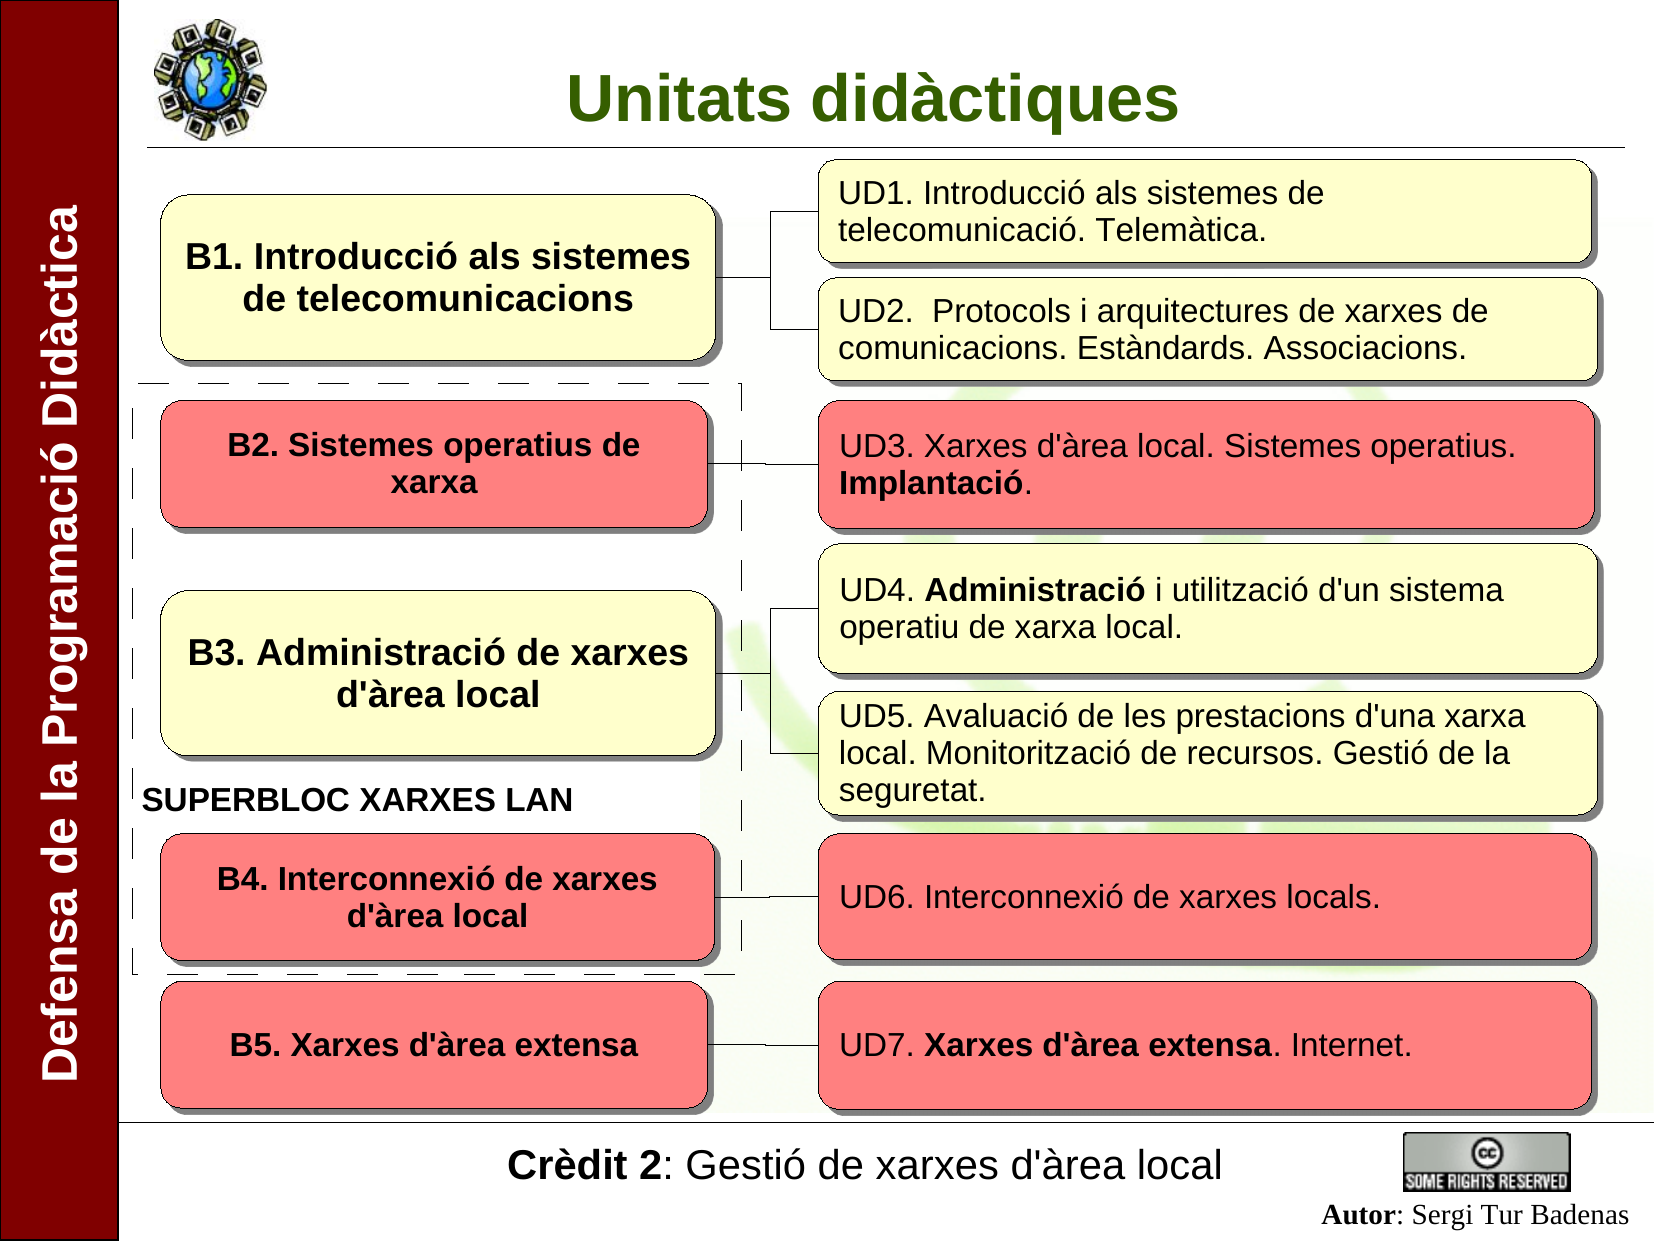

# Unitats didàctiques
UD1. Introducció als sistemes de telecomunicació. Telemàtica.
B1. Introducció als sistemes de telecomunicacions
UD2. Protocols i arquitectures de xarxes de comunicacions. Estàndards. Associacions.
B2. Sistemes operatius de xarxa
UD3. Xarxes d'àrea local. Sistemes operatius. Implantació.
UD4. Administració i utilització d'un sistema operatiu de xarxa local.
B3. Administració de xarxes d'àrea local
UD5. Avaluació de les prestacions d'una xarxa local. Monitorització de recursos. Gestió de la seguretat.
SUPERBLOC XARXES LAN
B4. Interconnexió de xarxes d'àrea local
UD6. Interconnexió de xarxes locals.
B5. Xarxes d'àrea extensa
UD7. Xarxes d'àrea extensa. Internet.